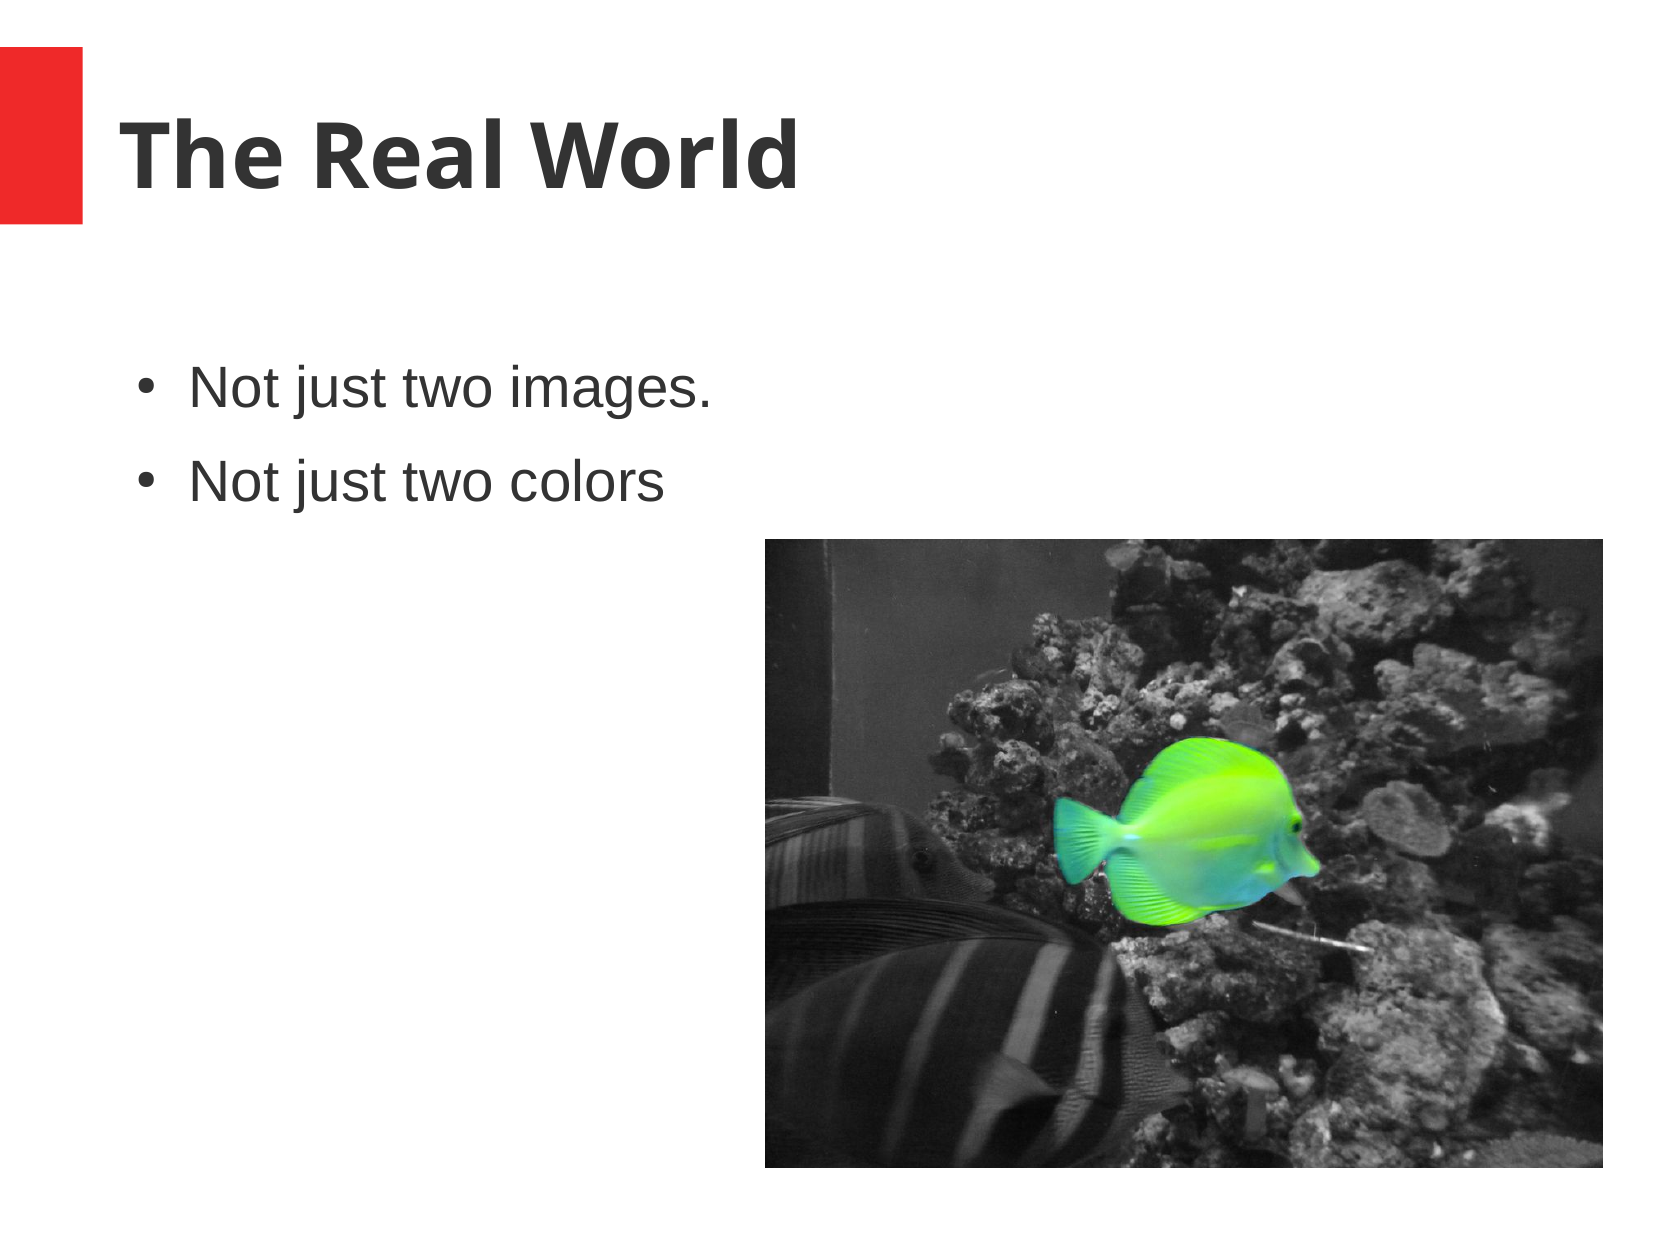

# The Real World
Not just two images.
Not just two colors